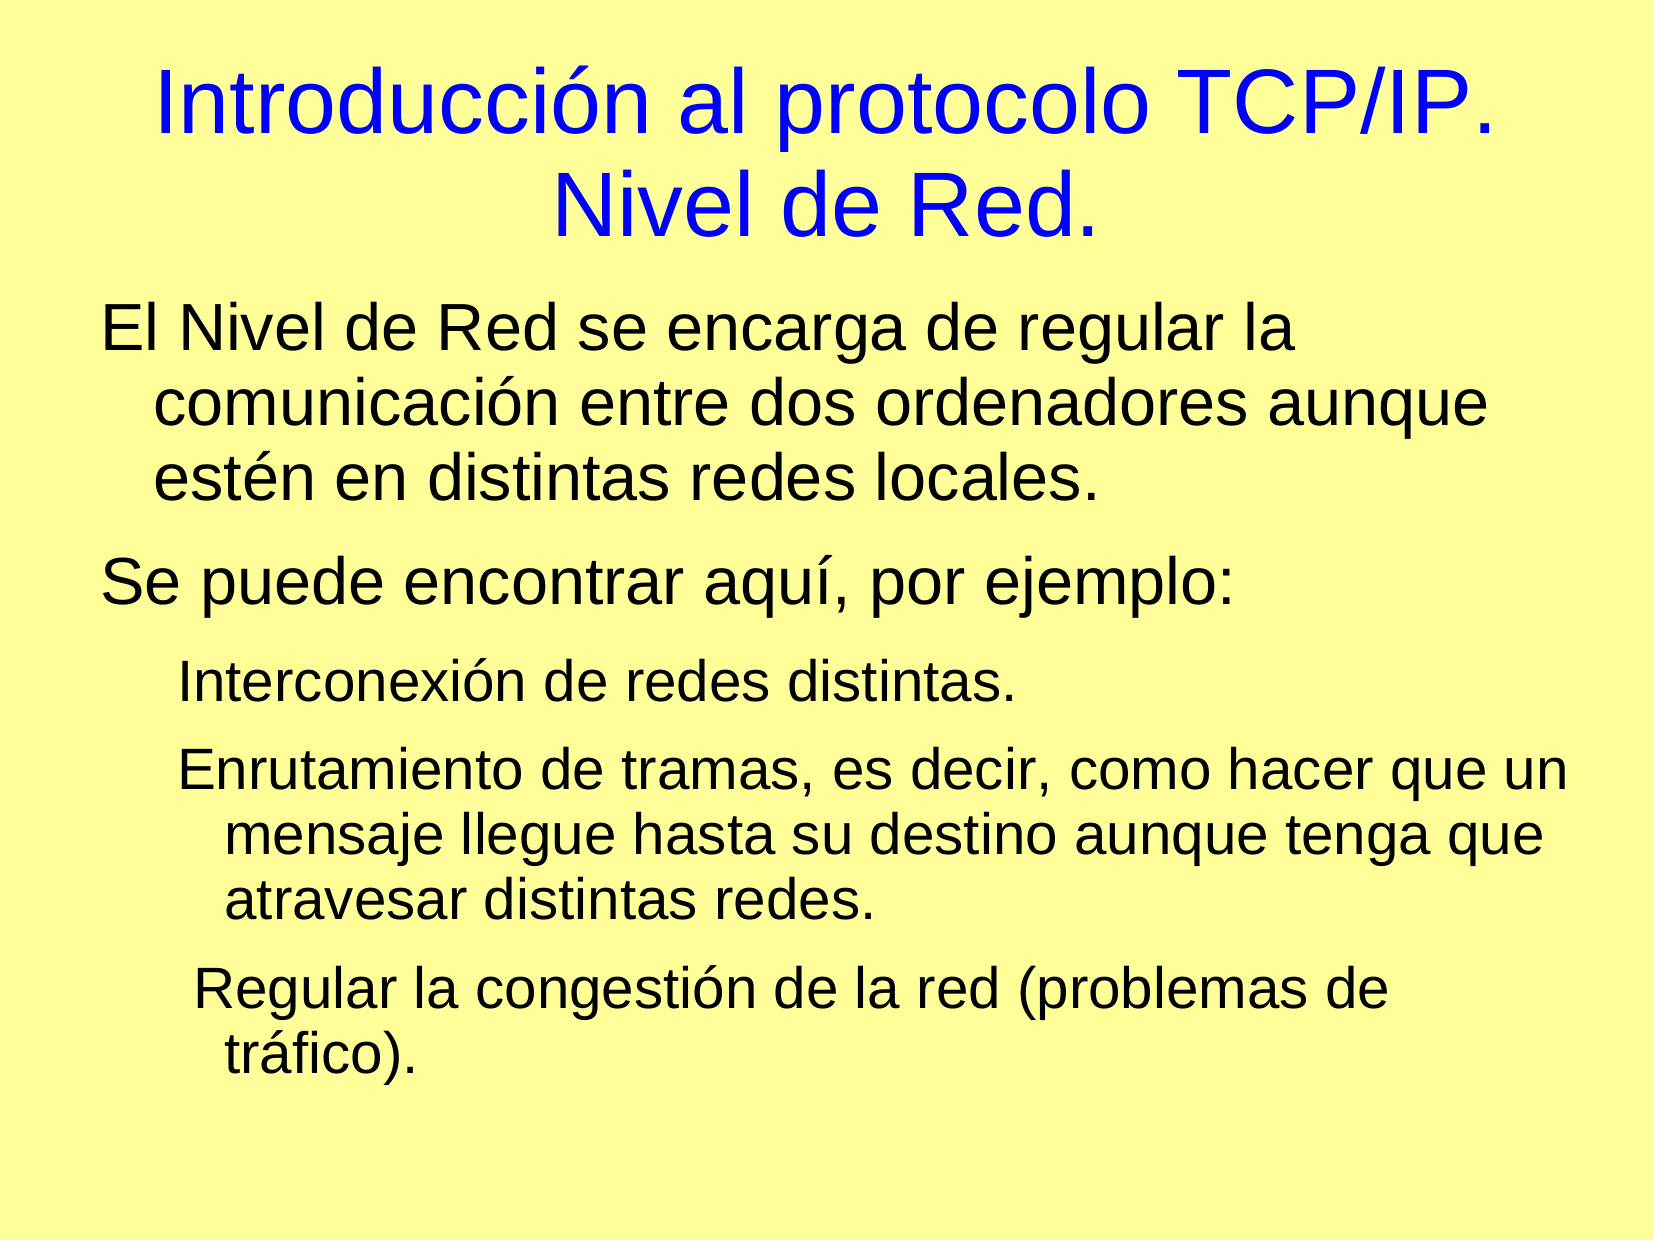

# Introducción al protocolo TCP/IP. Nivel de Red.
El Nivel de Red se encarga de regular la comunicación entre dos ordenadores aunque estén en distintas redes locales.
Se puede encontrar aquí, por ejemplo:
Interconexión de redes distintas.
Enrutamiento de tramas, es decir, como hacer que un mensaje llegue hasta su destino aunque tenga que atravesar distintas redes.
 Regular la congestión de la red (problemas de tráfico).